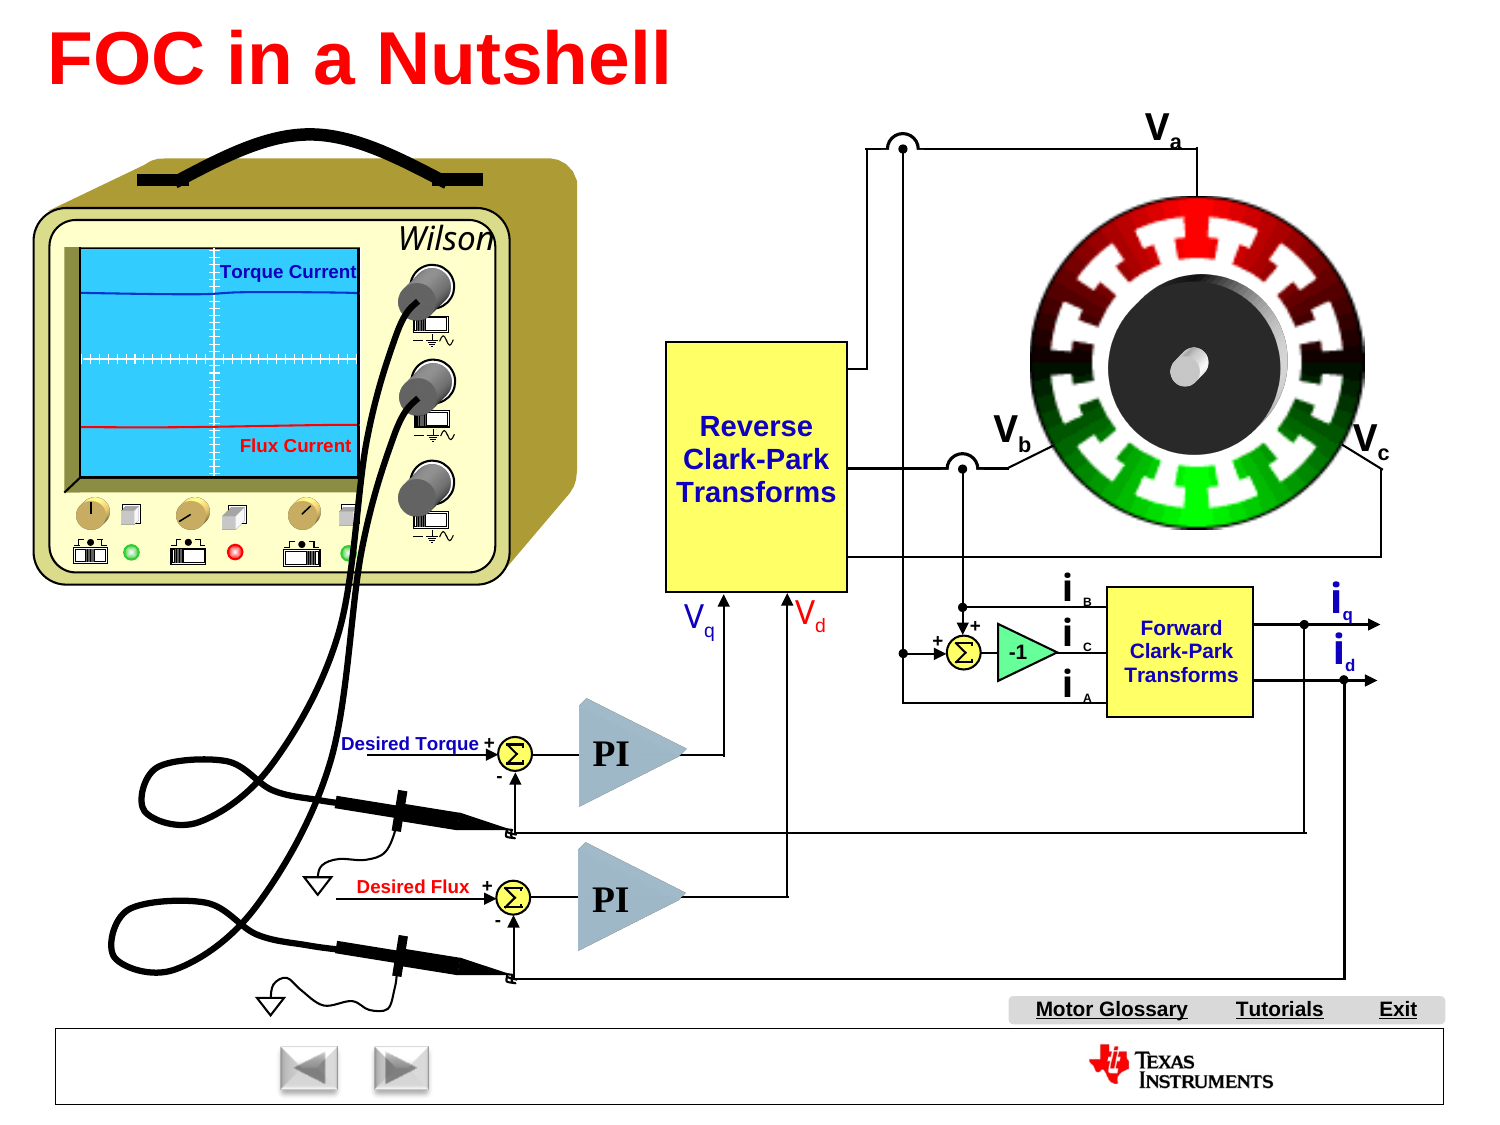

# FOC in a Nutshell
Va
Wilson
Torque Current
Reverse Clark-Park Transforms
Vb
Vc
Flux Current
i B
iq
Vd
Vq
i C
+
+
Forward Clark-Park Transforms
id
-1
i A
+
-
PI
Desired Torque
+
-
Desired Flux
PI